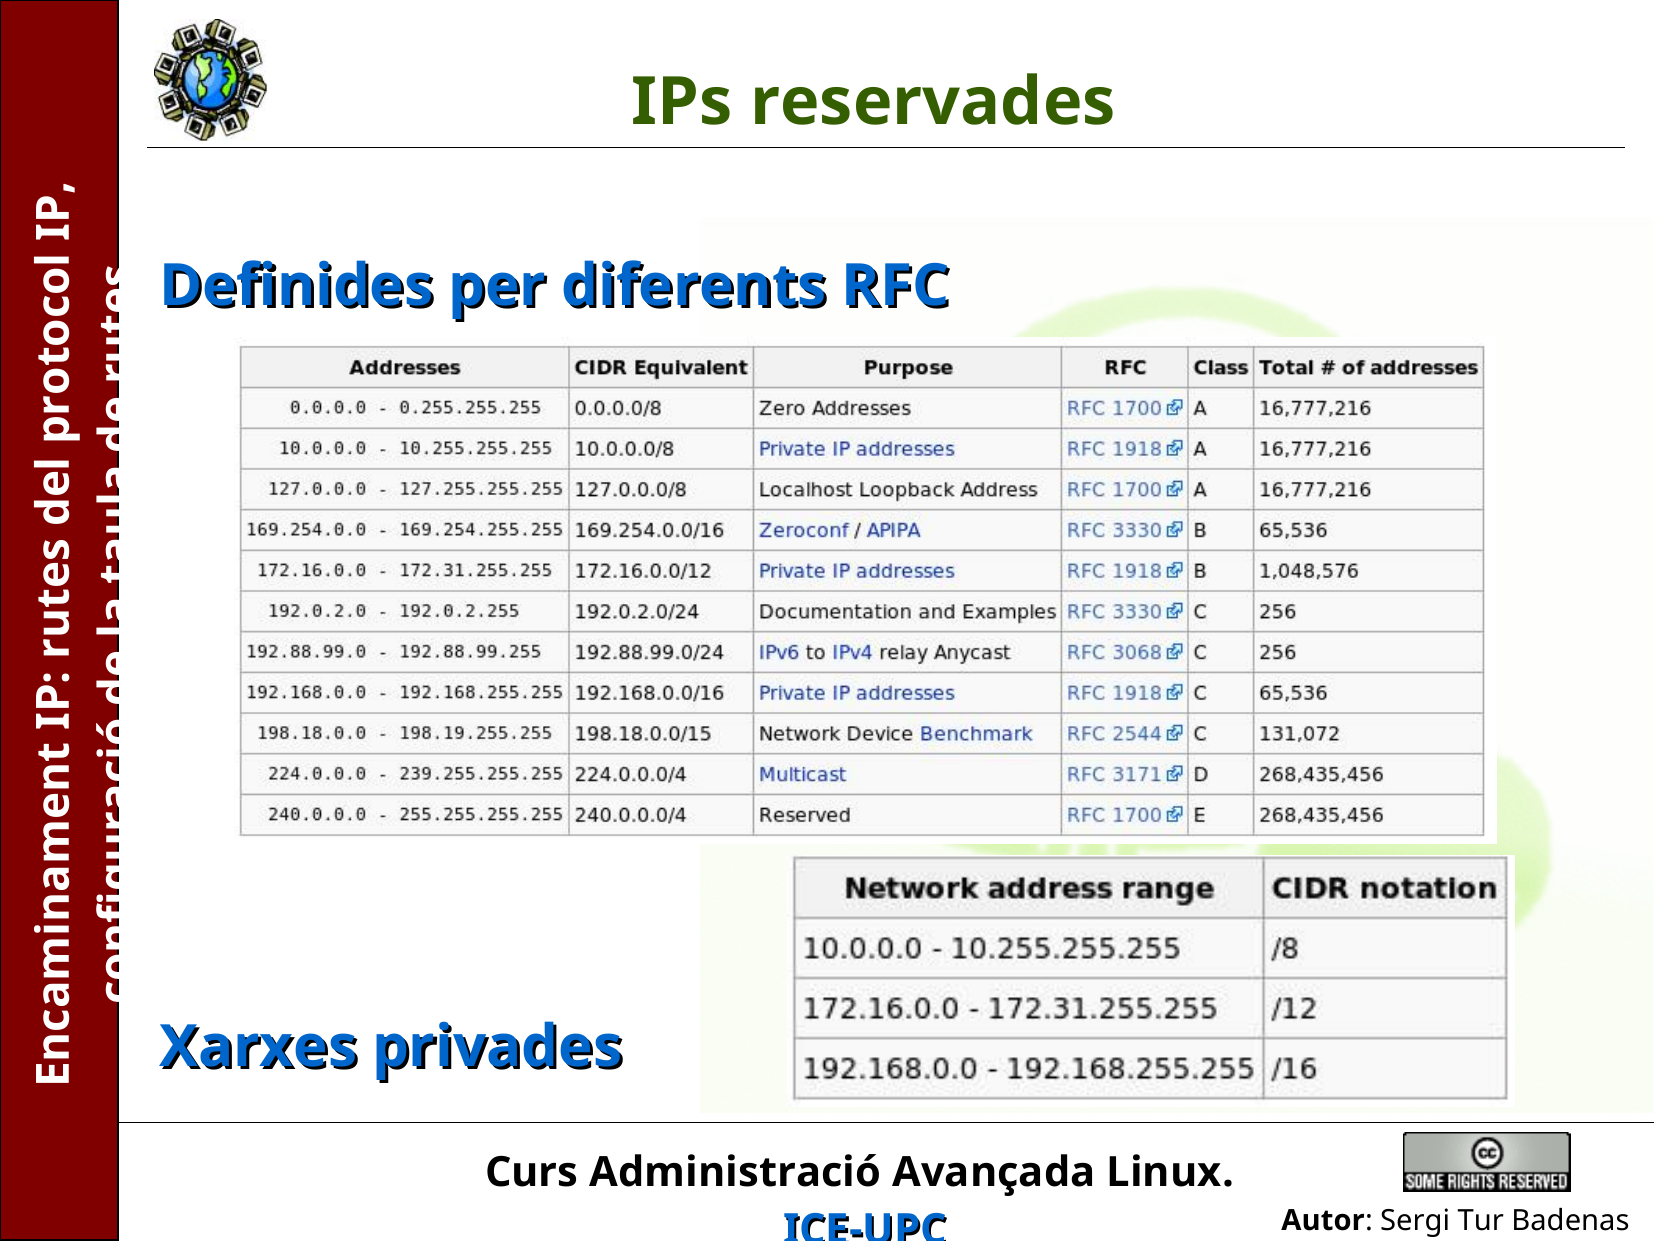

# IPs reservades
Definides per diferents RFC
Xarxes privades